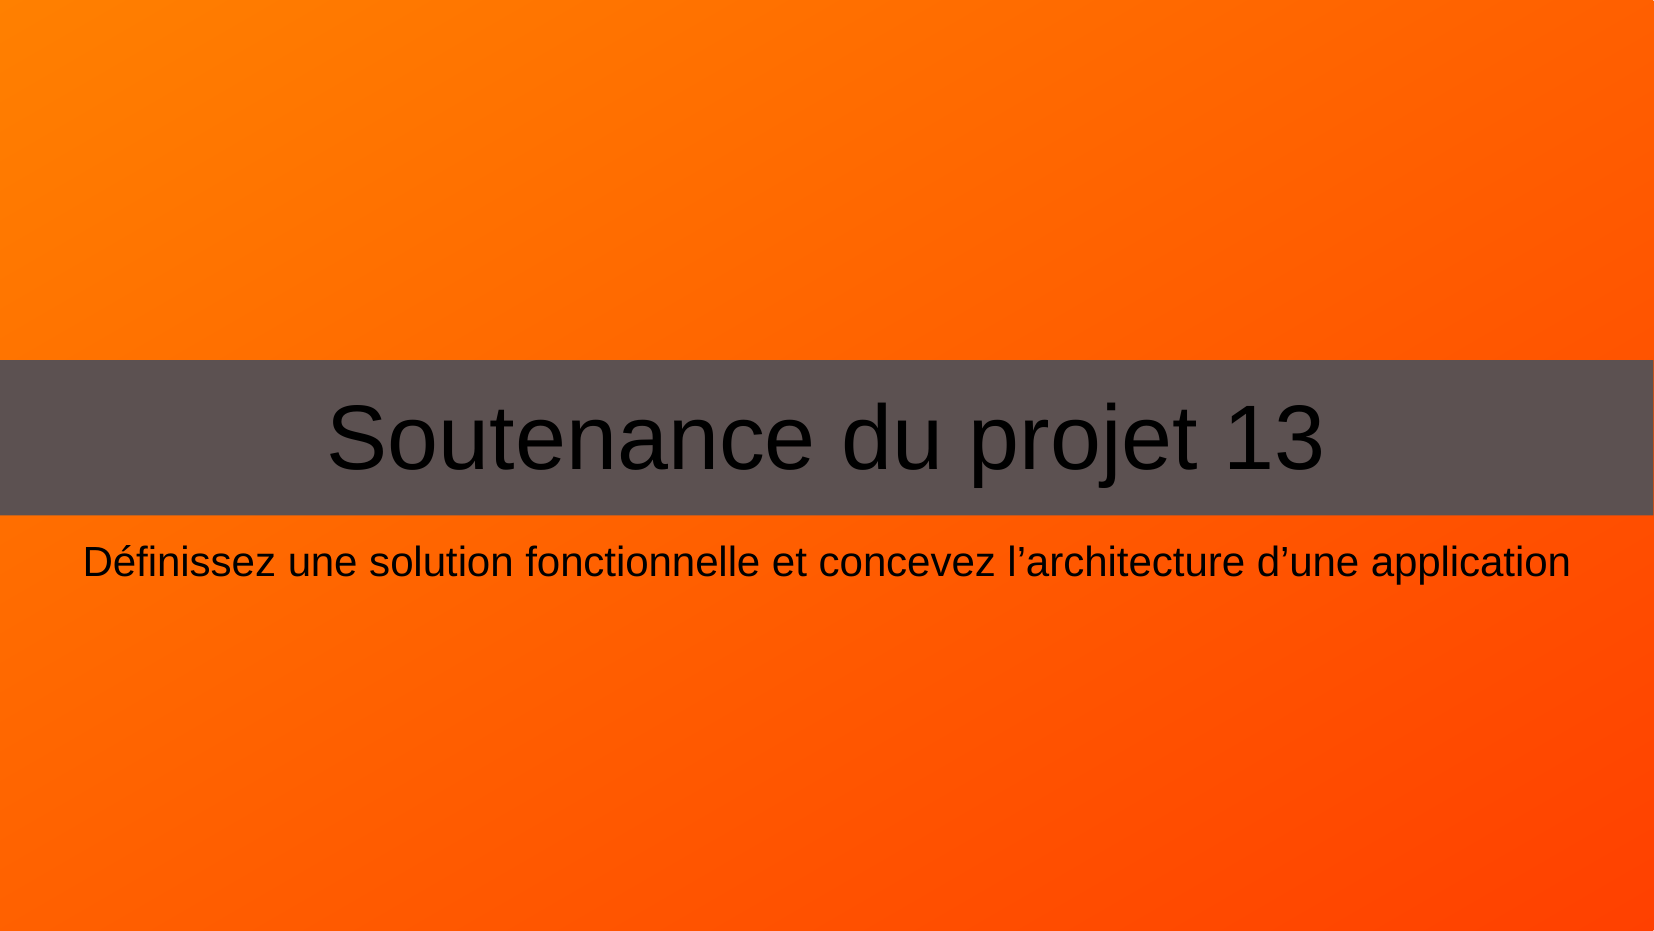

# Soutenance du projet 13
Définissez une solution fonctionnelle et concevez l’architecture d’une application